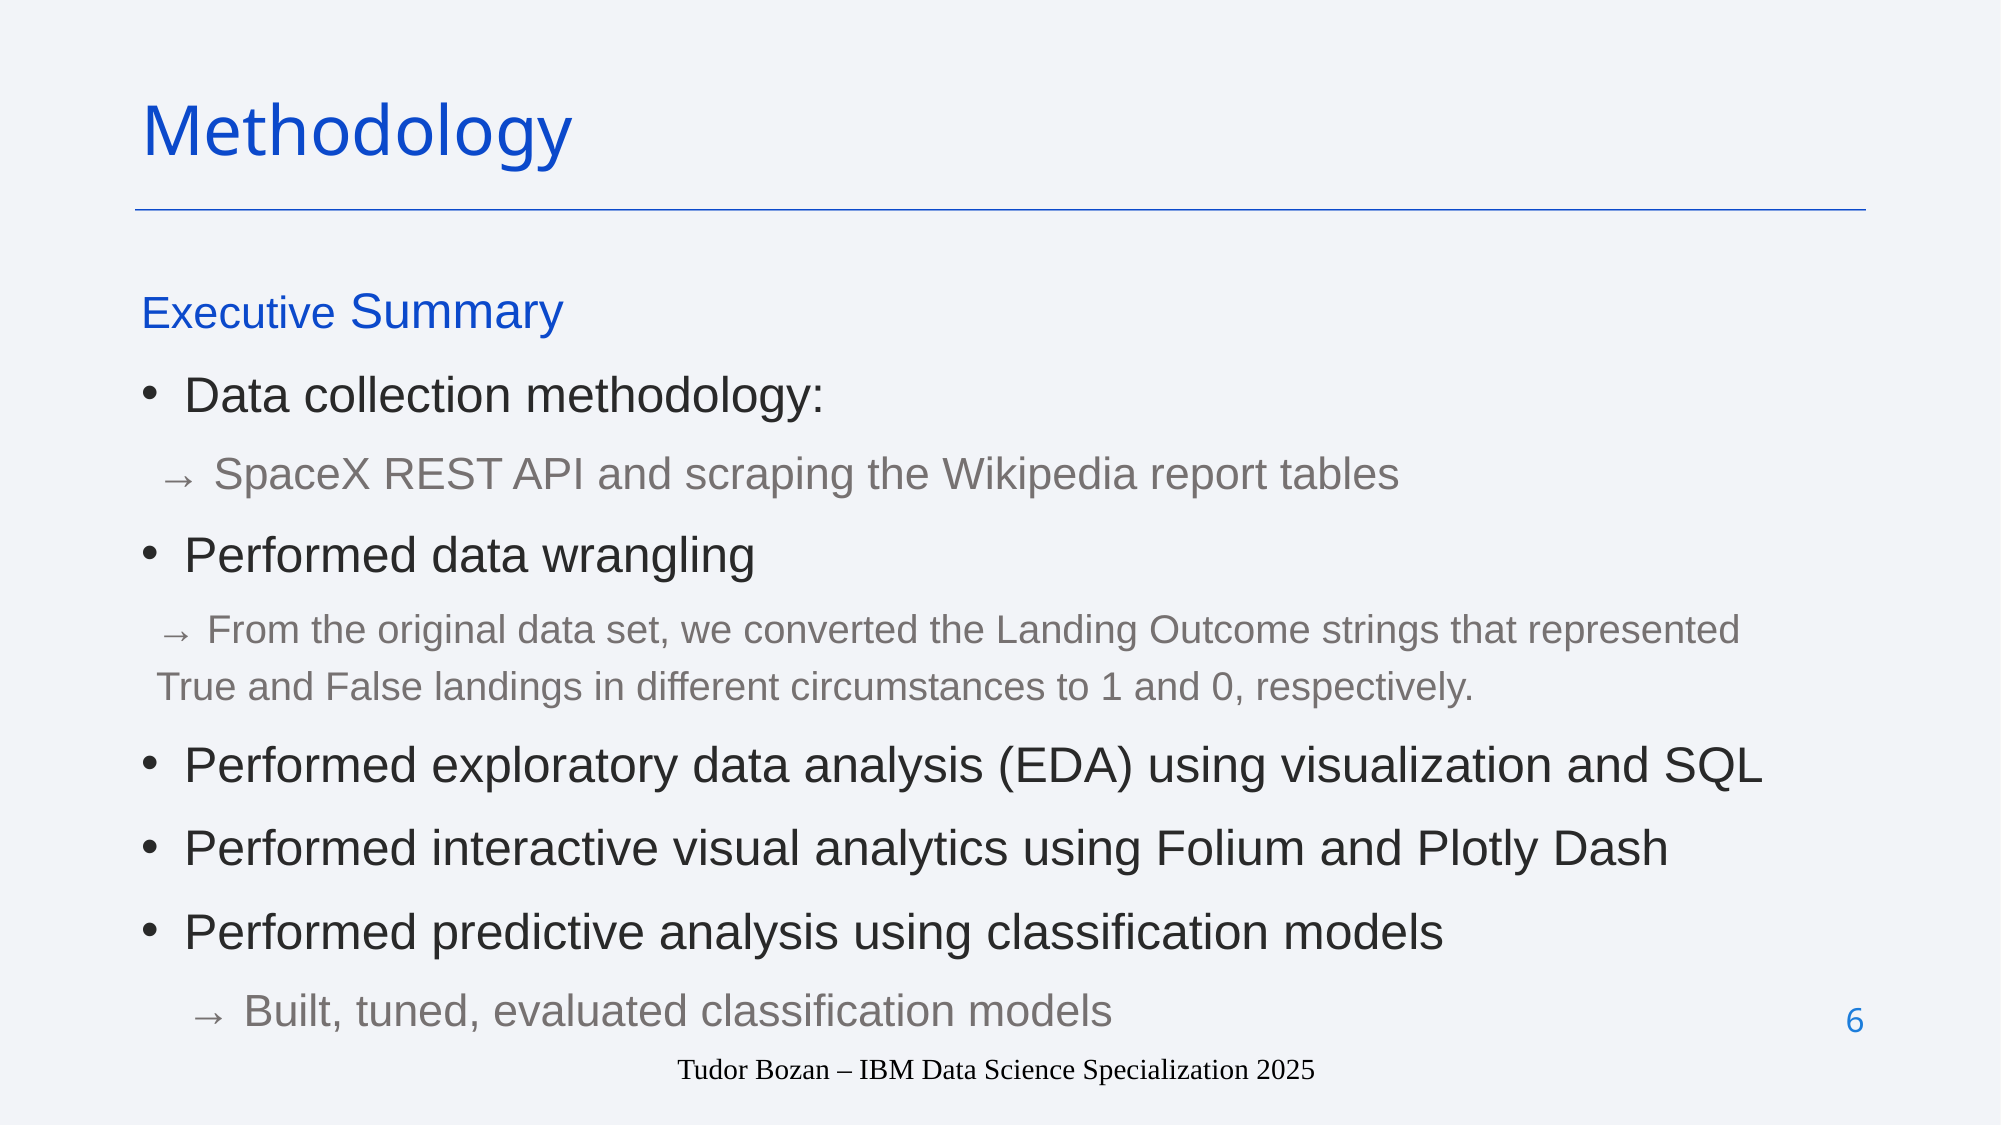

Methodology
Executive Summary
 Data collection methodology:
→ SpaceX REST API and scraping the Wikipedia report tables
 Performed data wrangling
→ From the original data set, we converted the Landing Outcome strings that represented True and False landings in different circumstances to 1 and 0, respectively.
 Performed exploratory data analysis (EDA) using visualization and SQL
 Performed interactive visual analytics using Folium and Plotly Dash
 Performed predictive analysis using classification models
→ Built, tuned, evaluated classification models